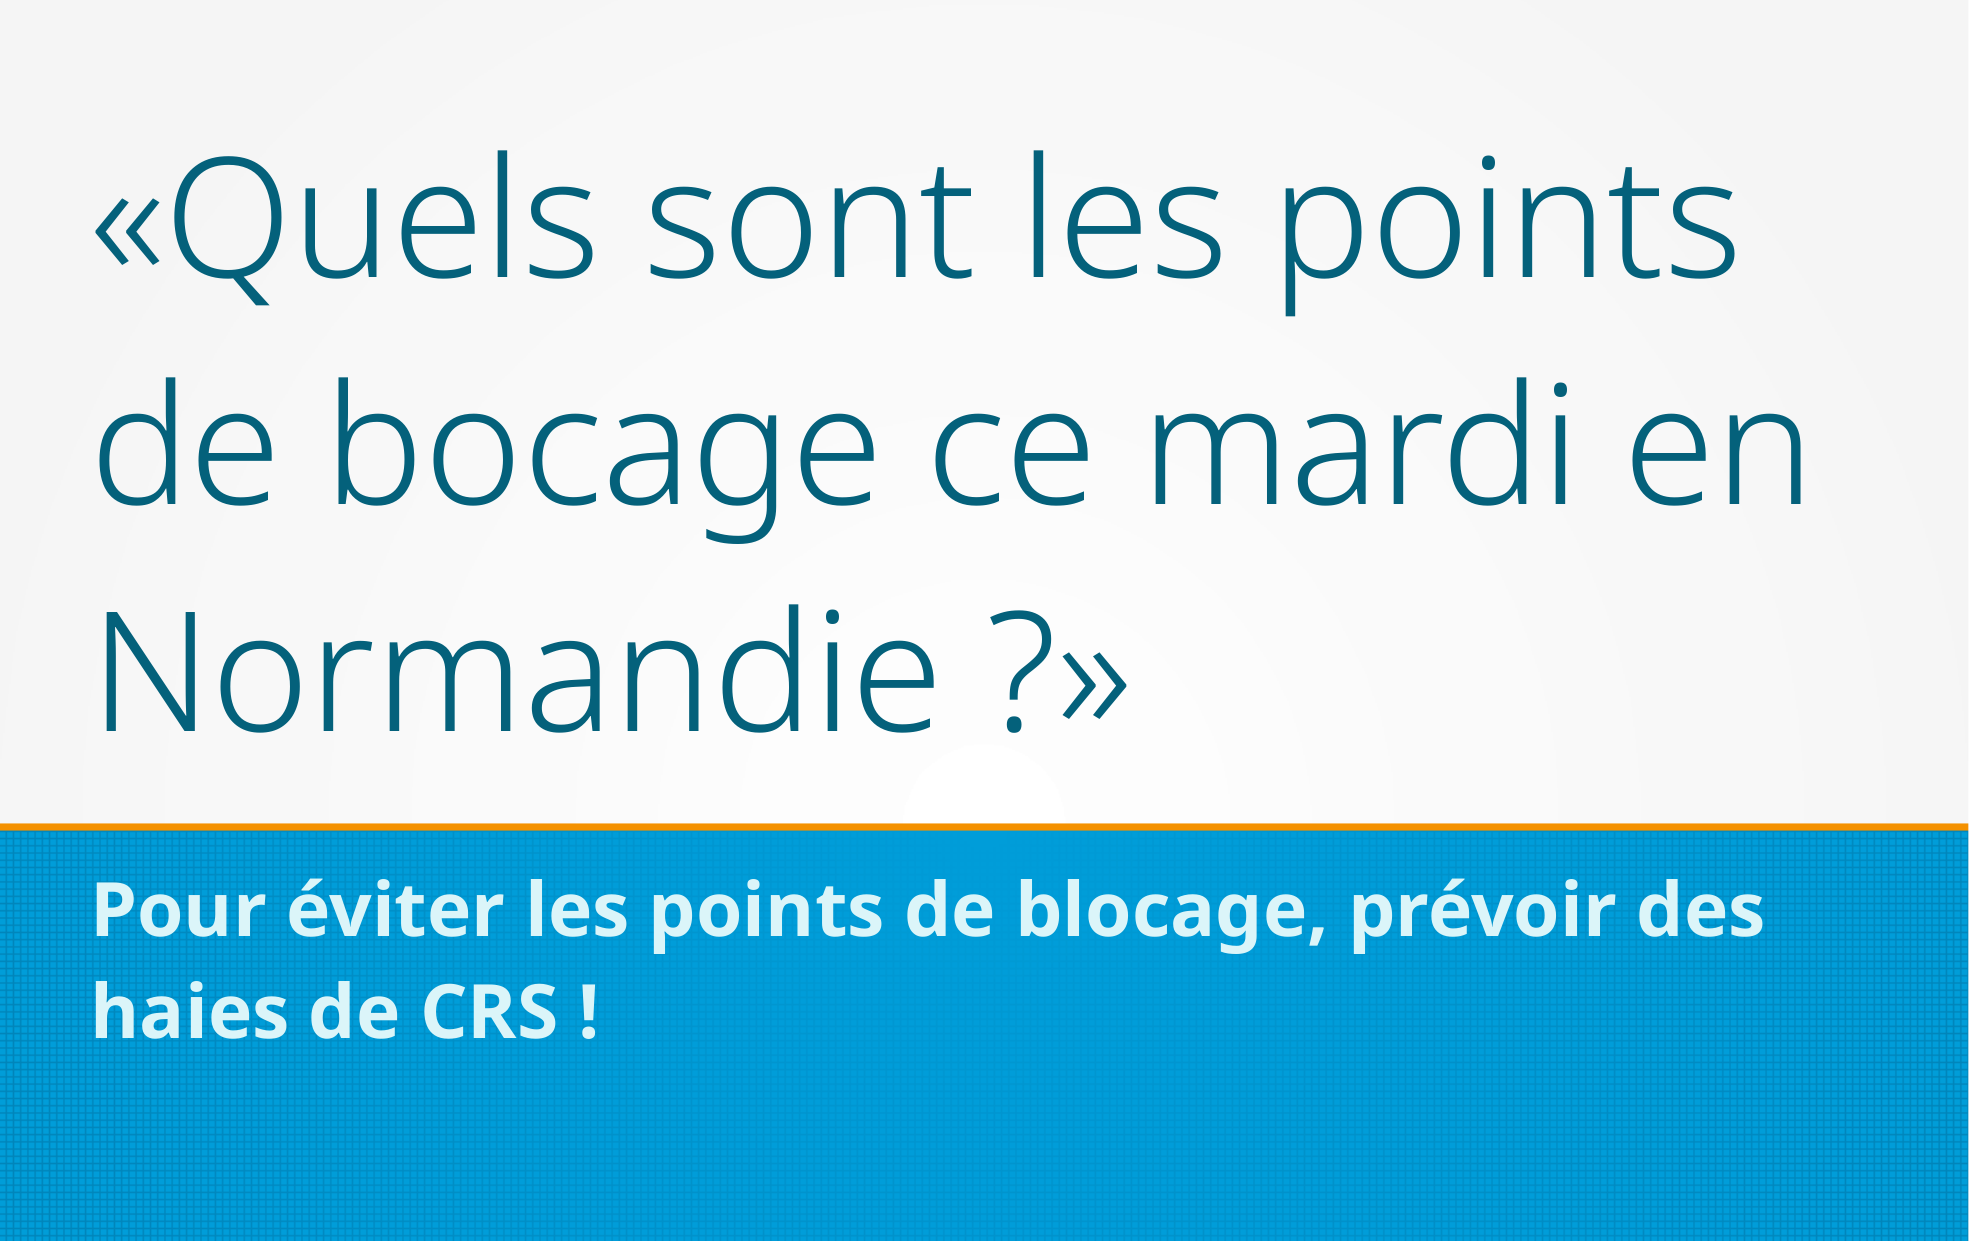

# «Quels sont les points de bocage ce mardi en Normandie ?»
Pour éviter les points de blocage, prévoir des haies de CRS !